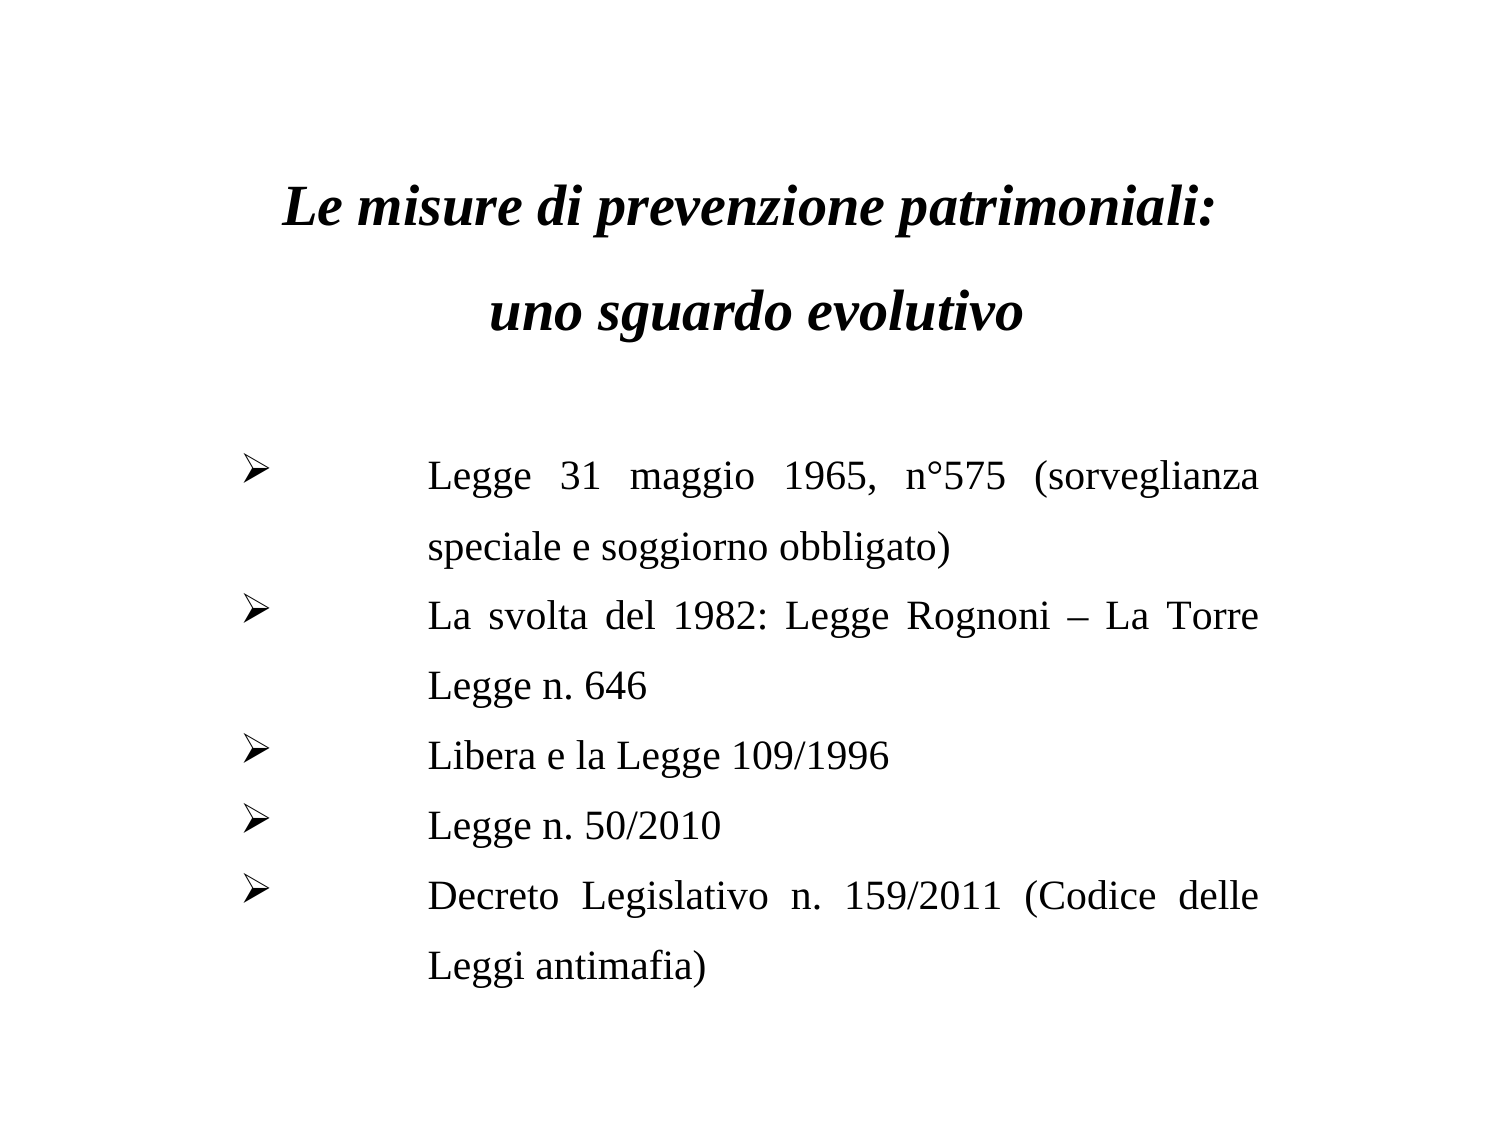

# Le misure di prevenzione patrimoniali: uno sguardo evolutivo
Legge 31 maggio 1965, n°575 (sorveglianza speciale e soggiorno obbligato)
La svolta del 1982: Legge Rognoni – La Torre Legge n. 646
Libera e la Legge 109/1996
Legge n. 50/2010
Decreto Legislativo n. 159/2011 (Codice delle Leggi antimafia)